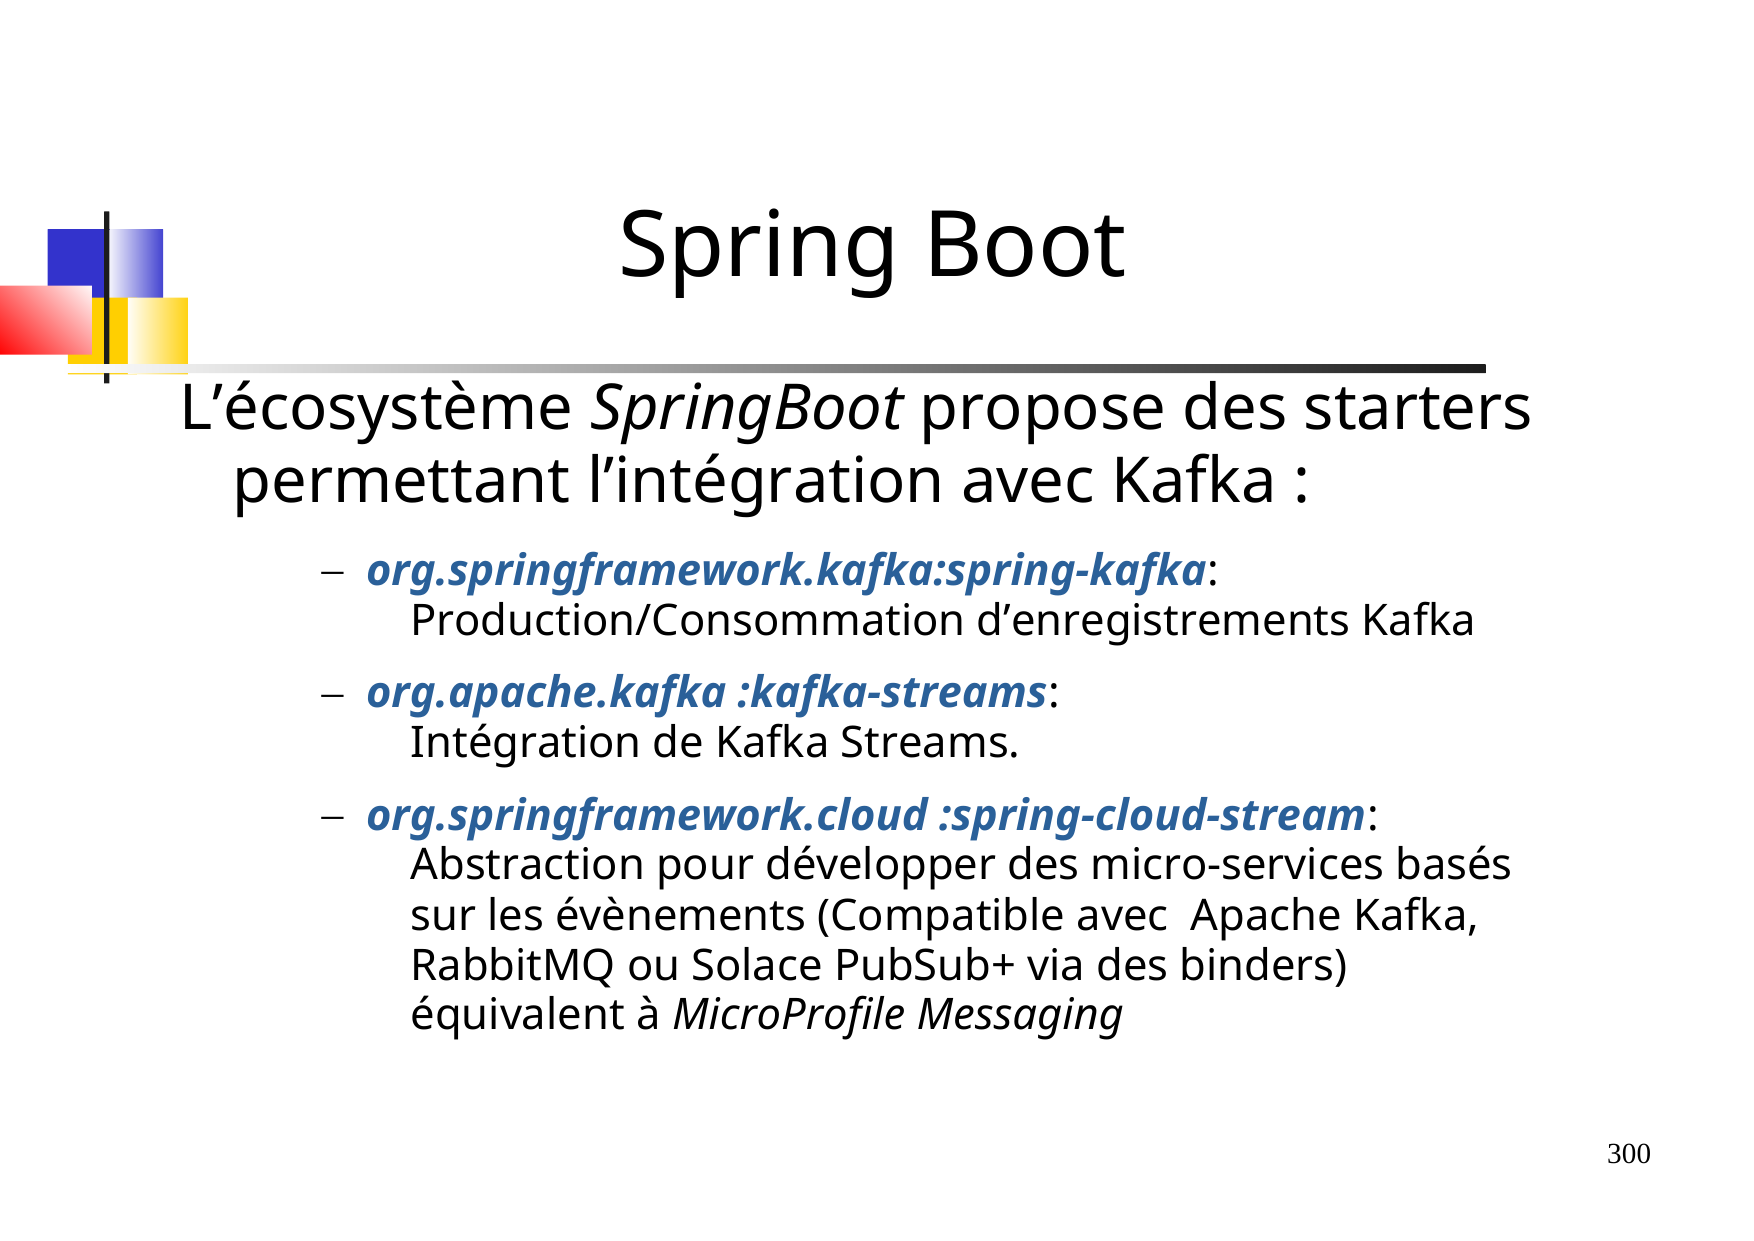

# Spring Boot
L’écosystème SpringBoot propose des starters permettant l’intégration avec Kafka :
org.springframework.kafka:spring-kafka:
Production/Consommation d’enregistrements Kafka
org.apache.kafka :kafka-streams:
Intégration de Kafka Streams.
org.springframework.cloud :spring-cloud-stream:
Abstraction pour développer des micro-services basés sur les évènements (Compatible avec Apache Kafka, RabbitMQ ou Solace PubSub+ via des binders) équivalent à MicroProfile Messaging